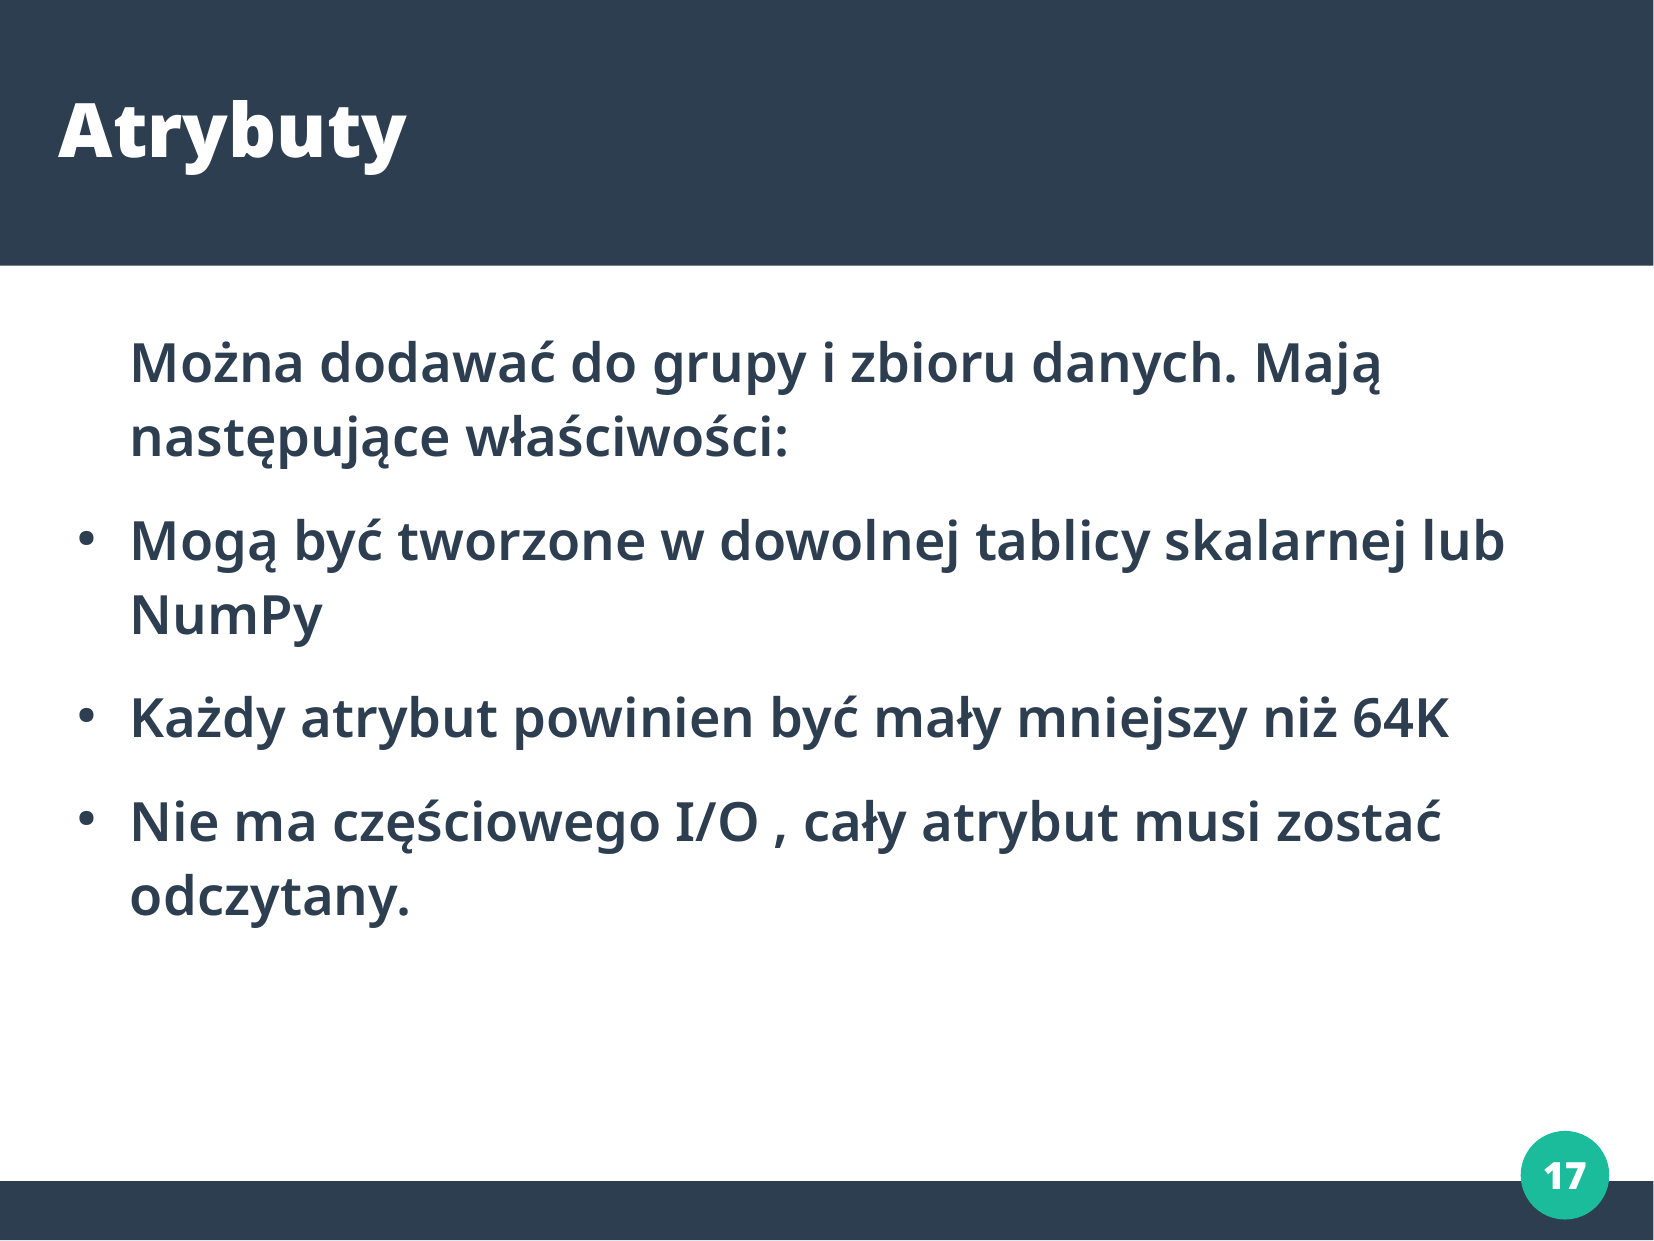

# Atrybuty
Można dodawać do grupy i zbioru danych. Mają następujące właściwości:
Mogą być tworzone w dowolnej tablicy skalarnej lub NumPy
Każdy atrybut powinien być mały mniejszy niż 64K
Nie ma częściowego I/O , cały atrybut musi zostać odczytany.
17